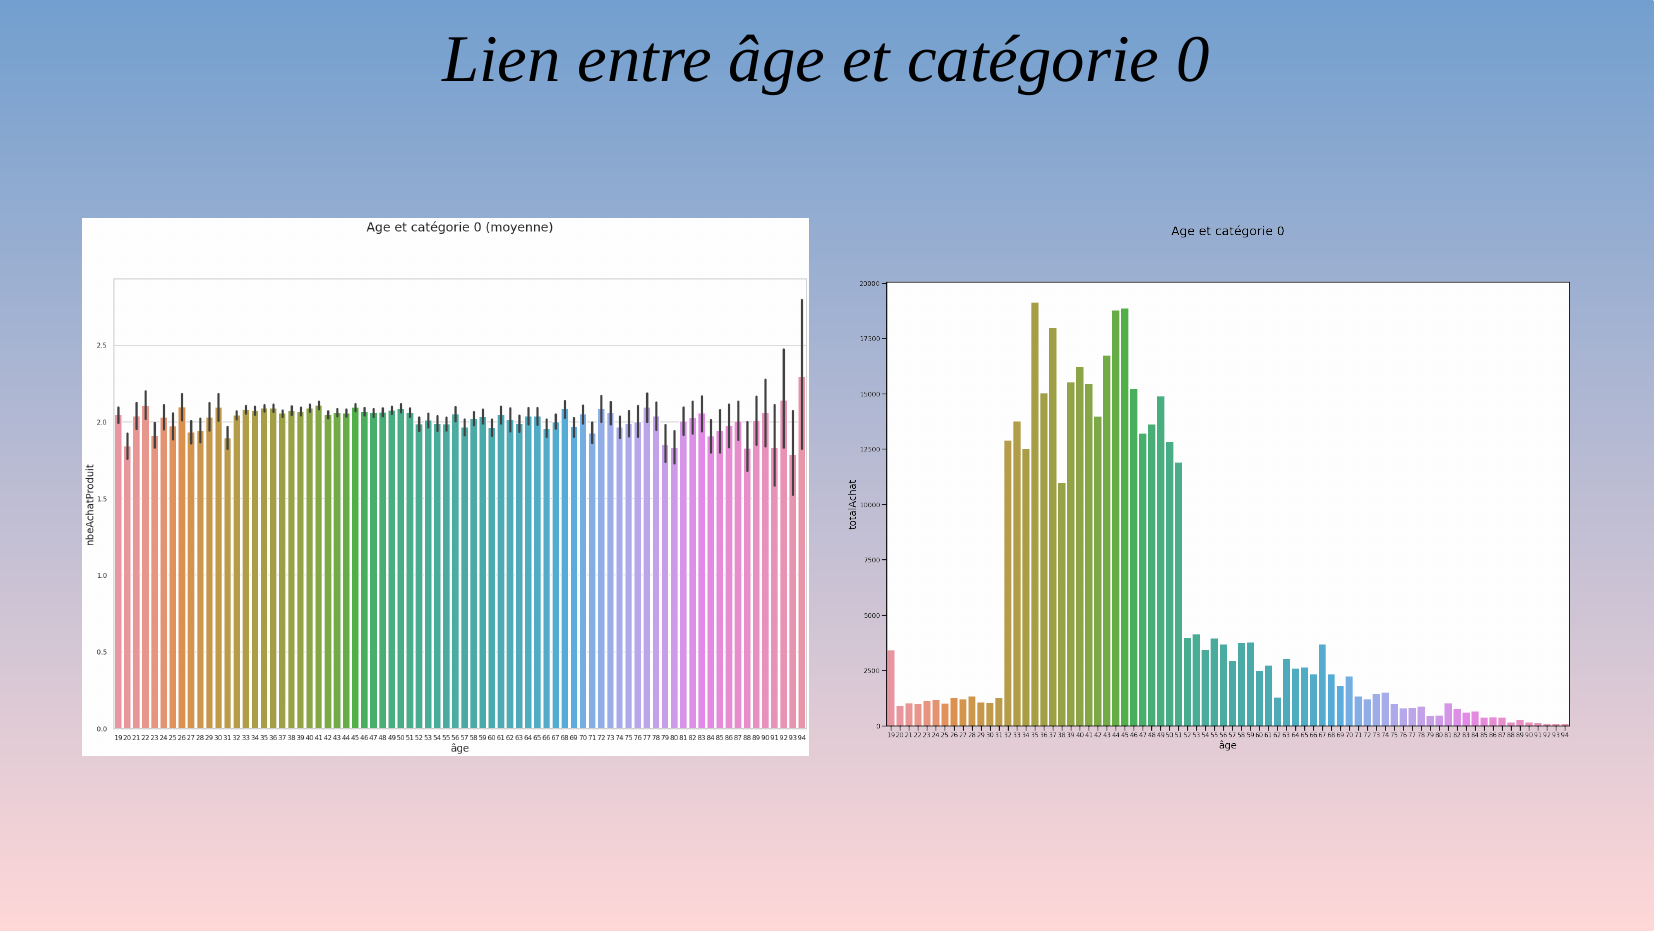

# Lien entre âge et catégorie 0